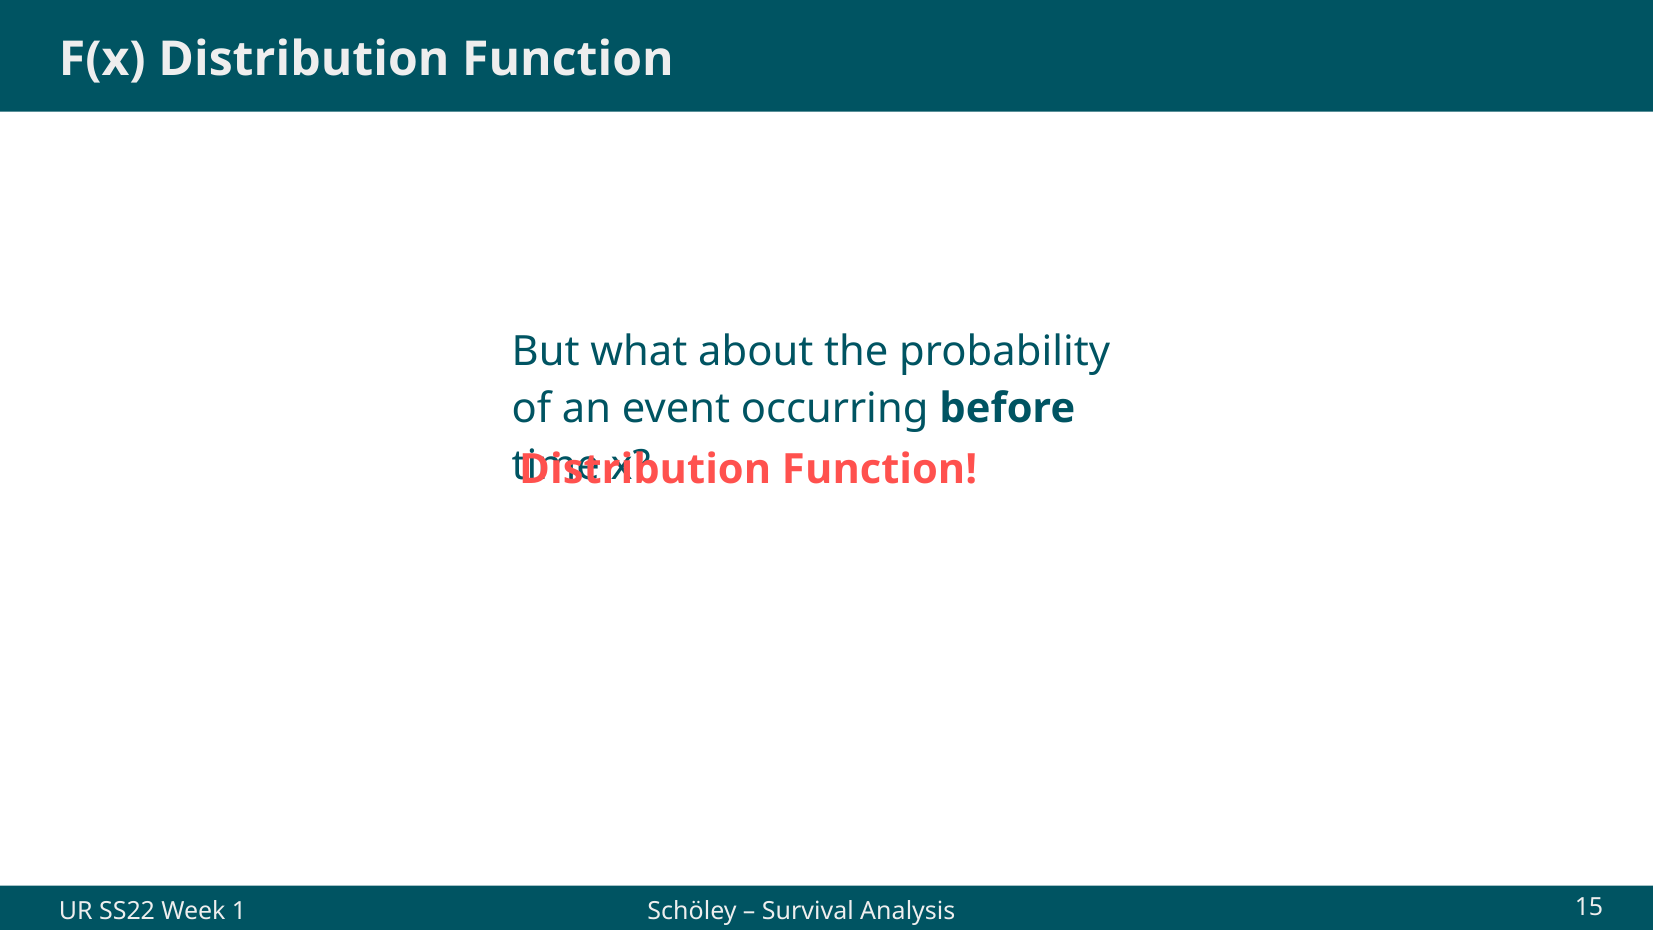

# F(x) Distribution Function
But what about the probability of an event occurring before time x?
Distribution Function!
15
UR SS22 Week 1
Schöley – Survival Analysis